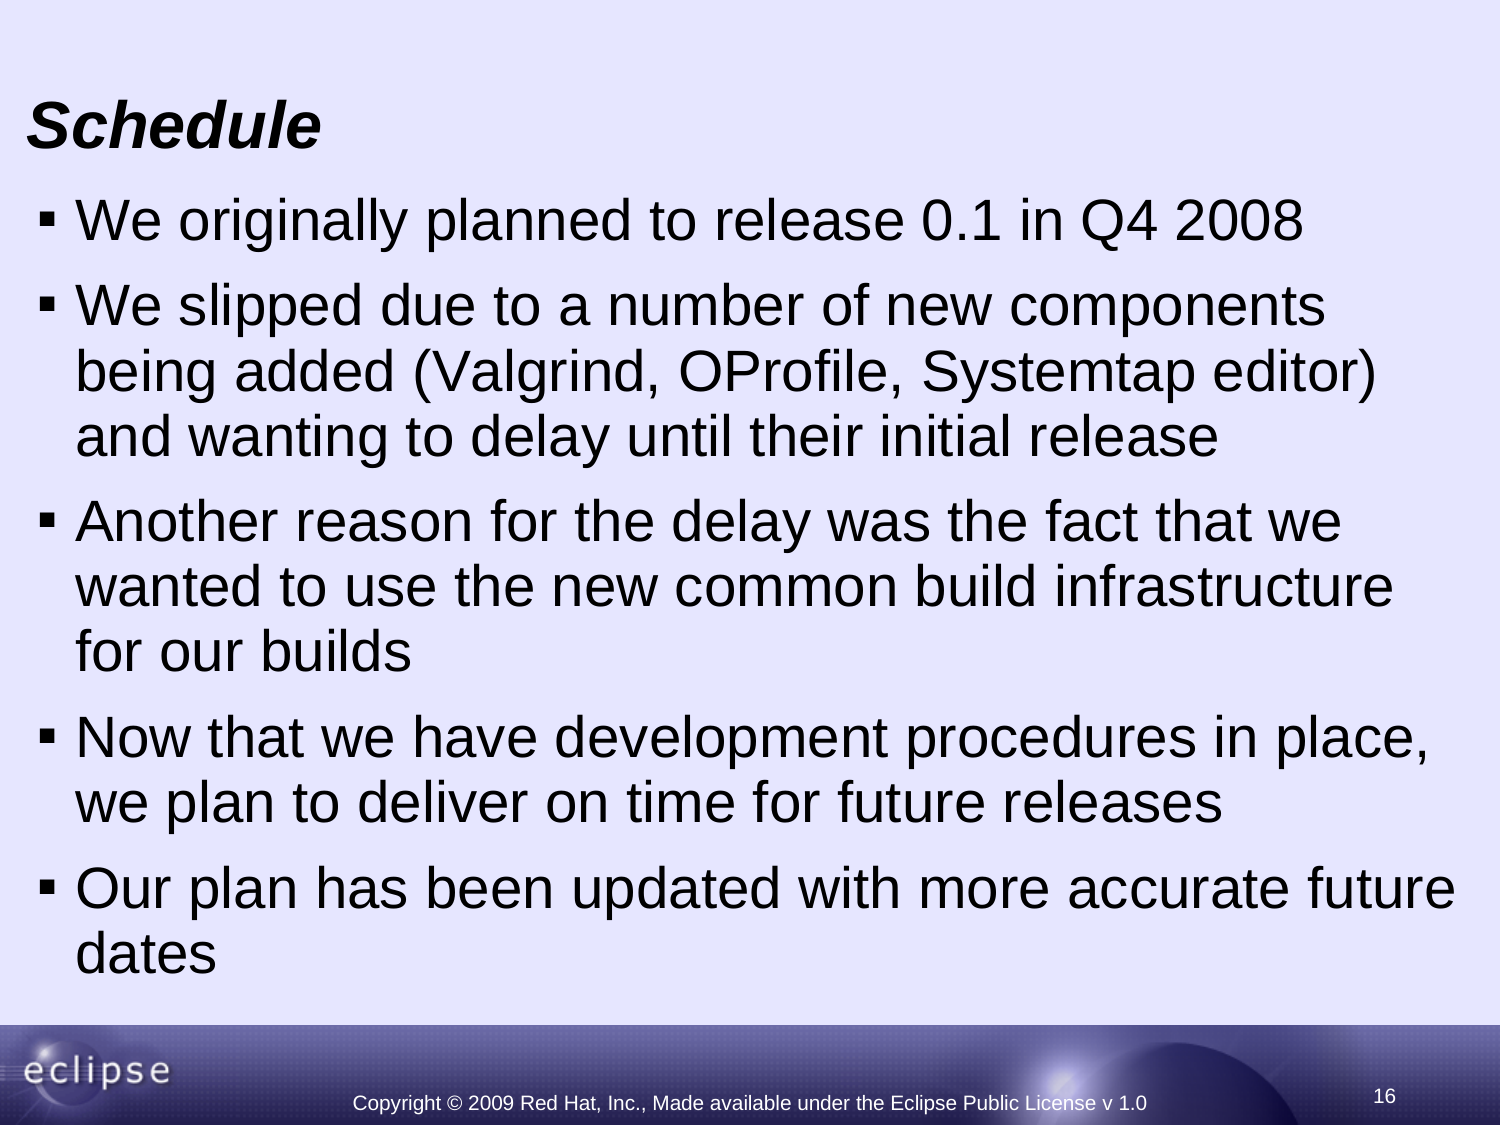

# Schedule
We originally planned to release 0.1 in Q4 2008
We slipped due to a number of new components being added (Valgrind, OProfile, Systemtap editor) and wanting to delay until their initial release
Another reason for the delay was the fact that we wanted to use the new common build infrastructure for our builds
Now that we have development procedures in place, we plan to deliver on time for future releases
Our plan has been updated with more accurate future dates